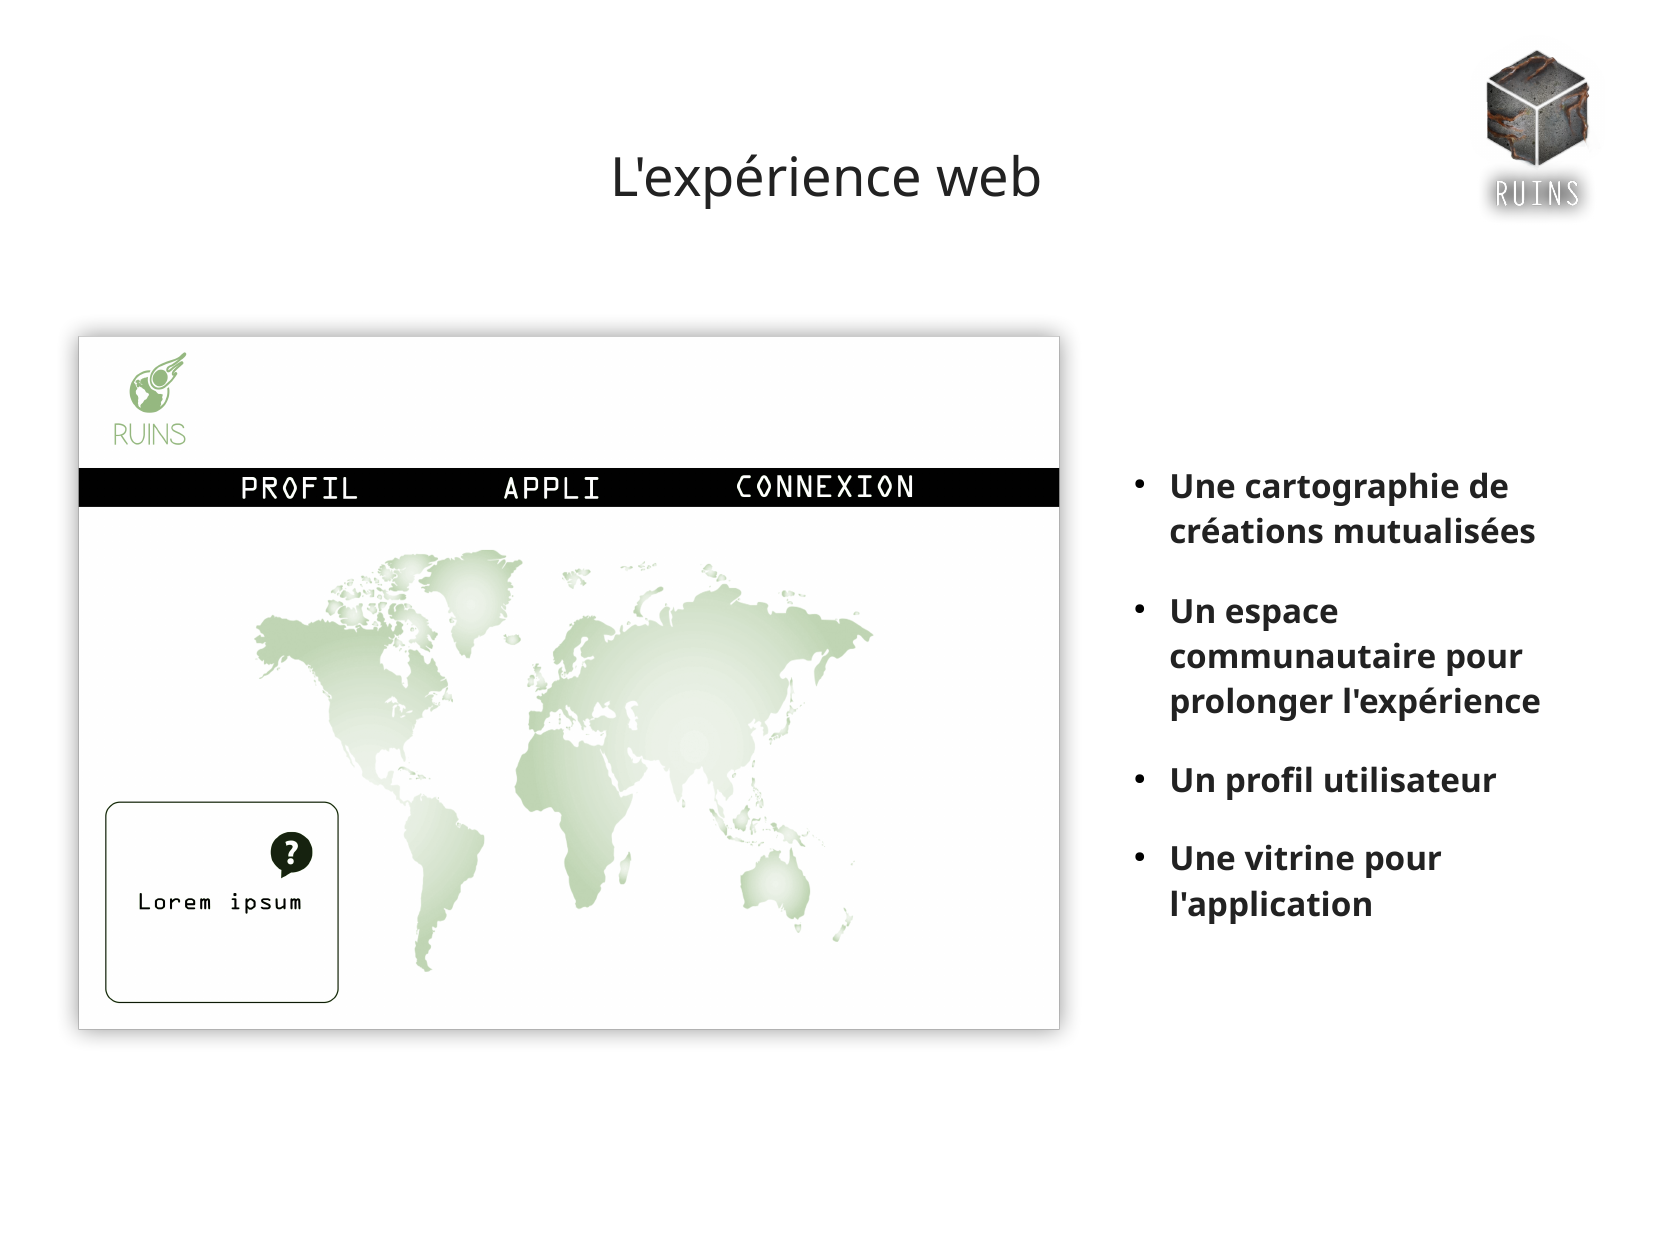

# L'expérience web
Une cartographie de créations mutualisées
Un espace communautaire pour prolonger l'expérience
Un profil utilisateur
Une vitrine pour l'application